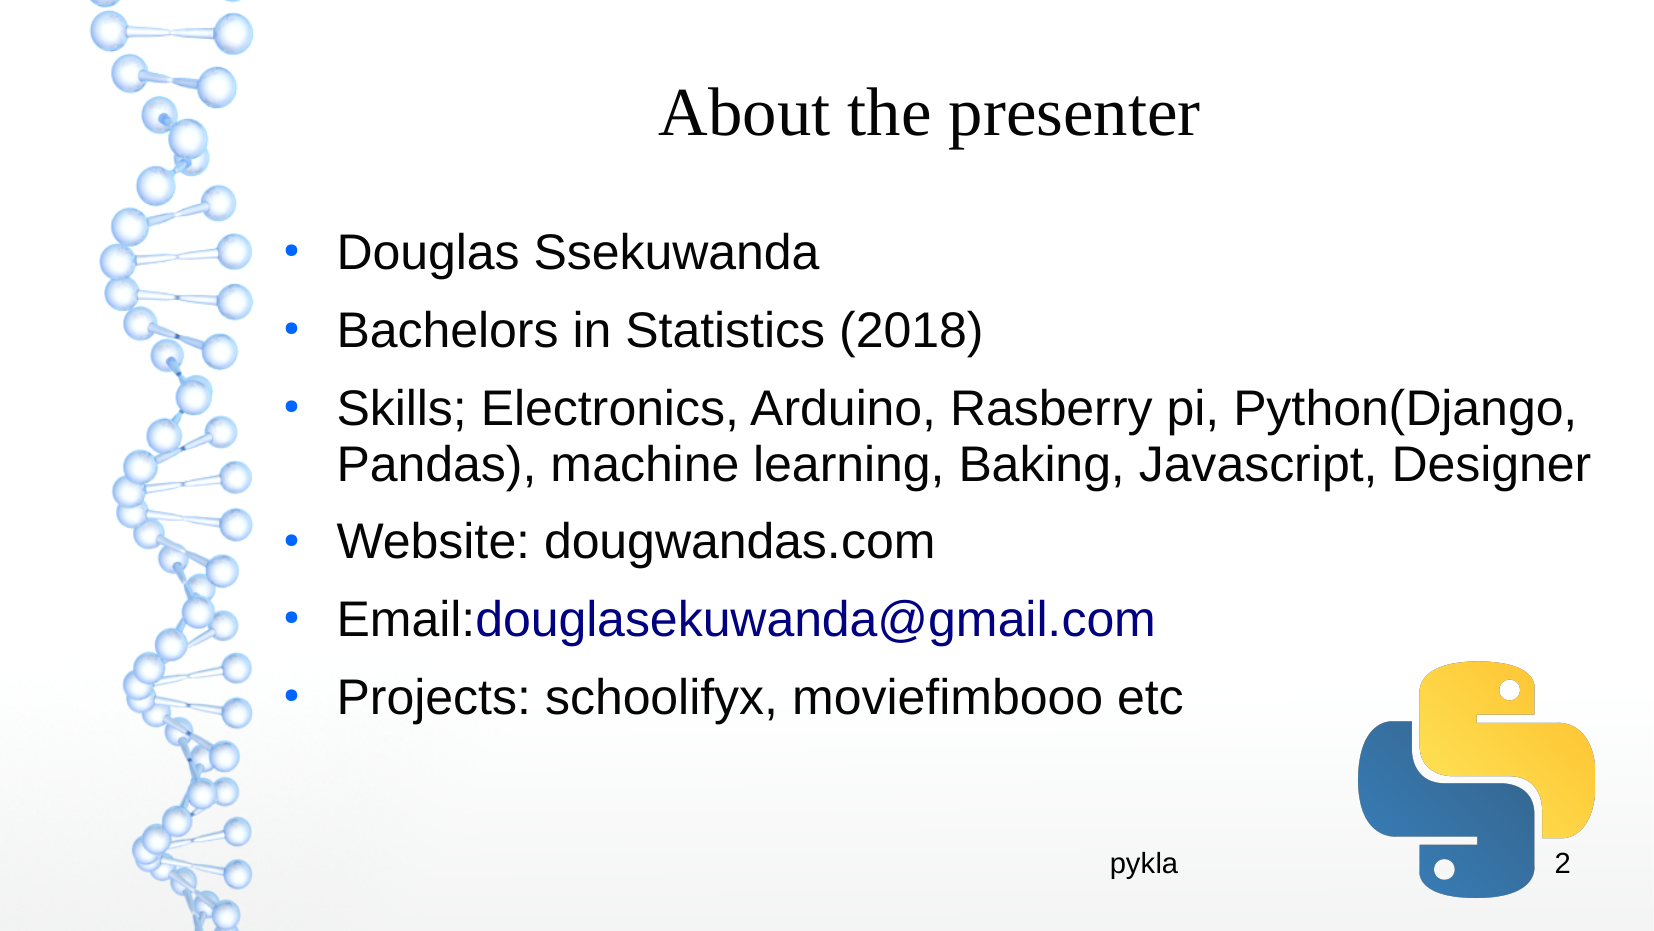

# About the presenter
Douglas Ssekuwanda
Bachelors in Statistics (2018)
Skills; Electronics, Arduino, Rasberry pi, Python(Django, Pandas), machine learning, Baking, Javascript, Designer
Website: dougwandas.com
Email:douglasekuwanda@gmail.com
Projects: schoolifyx, moviefimbooo etc
2